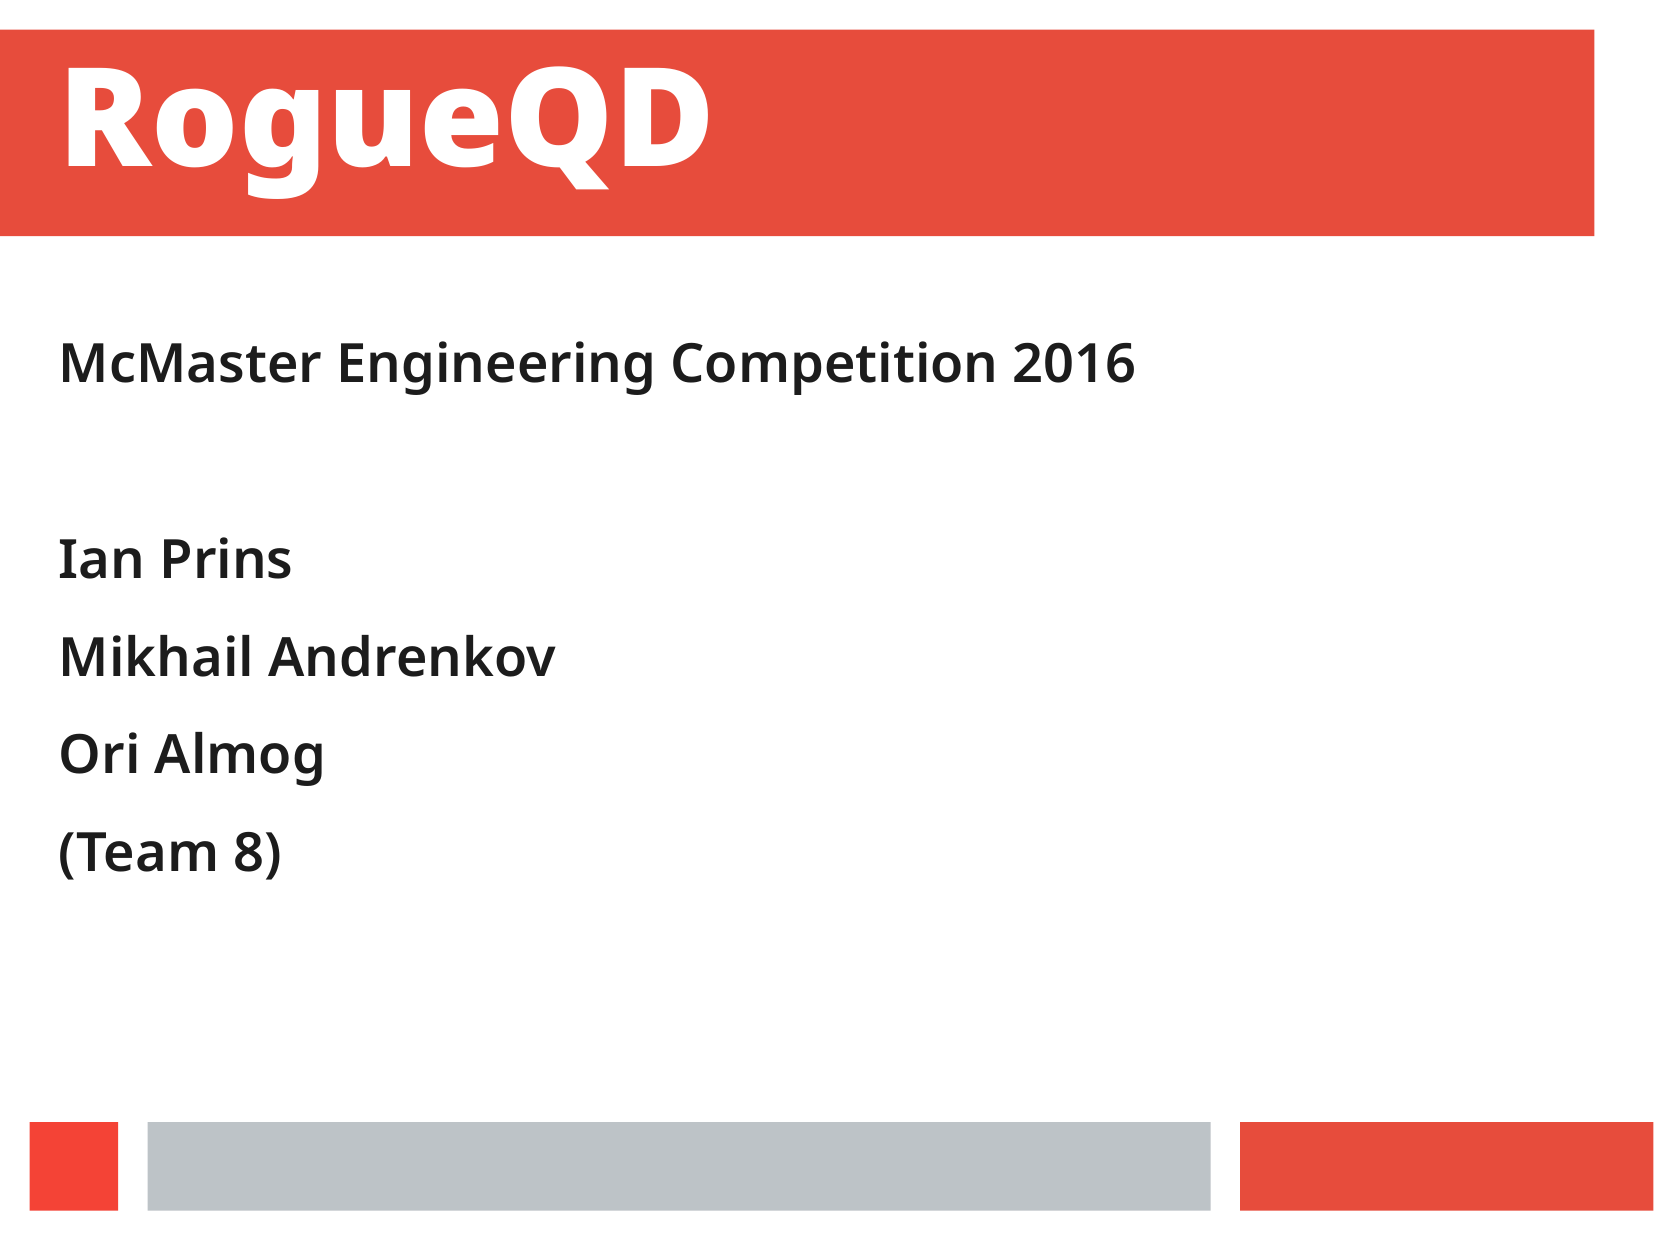

# RogueQD
McMaster Engineering Competition 2016
Ian Prins
Mikhail Andrenkov
Ori Almog
(Team 8)